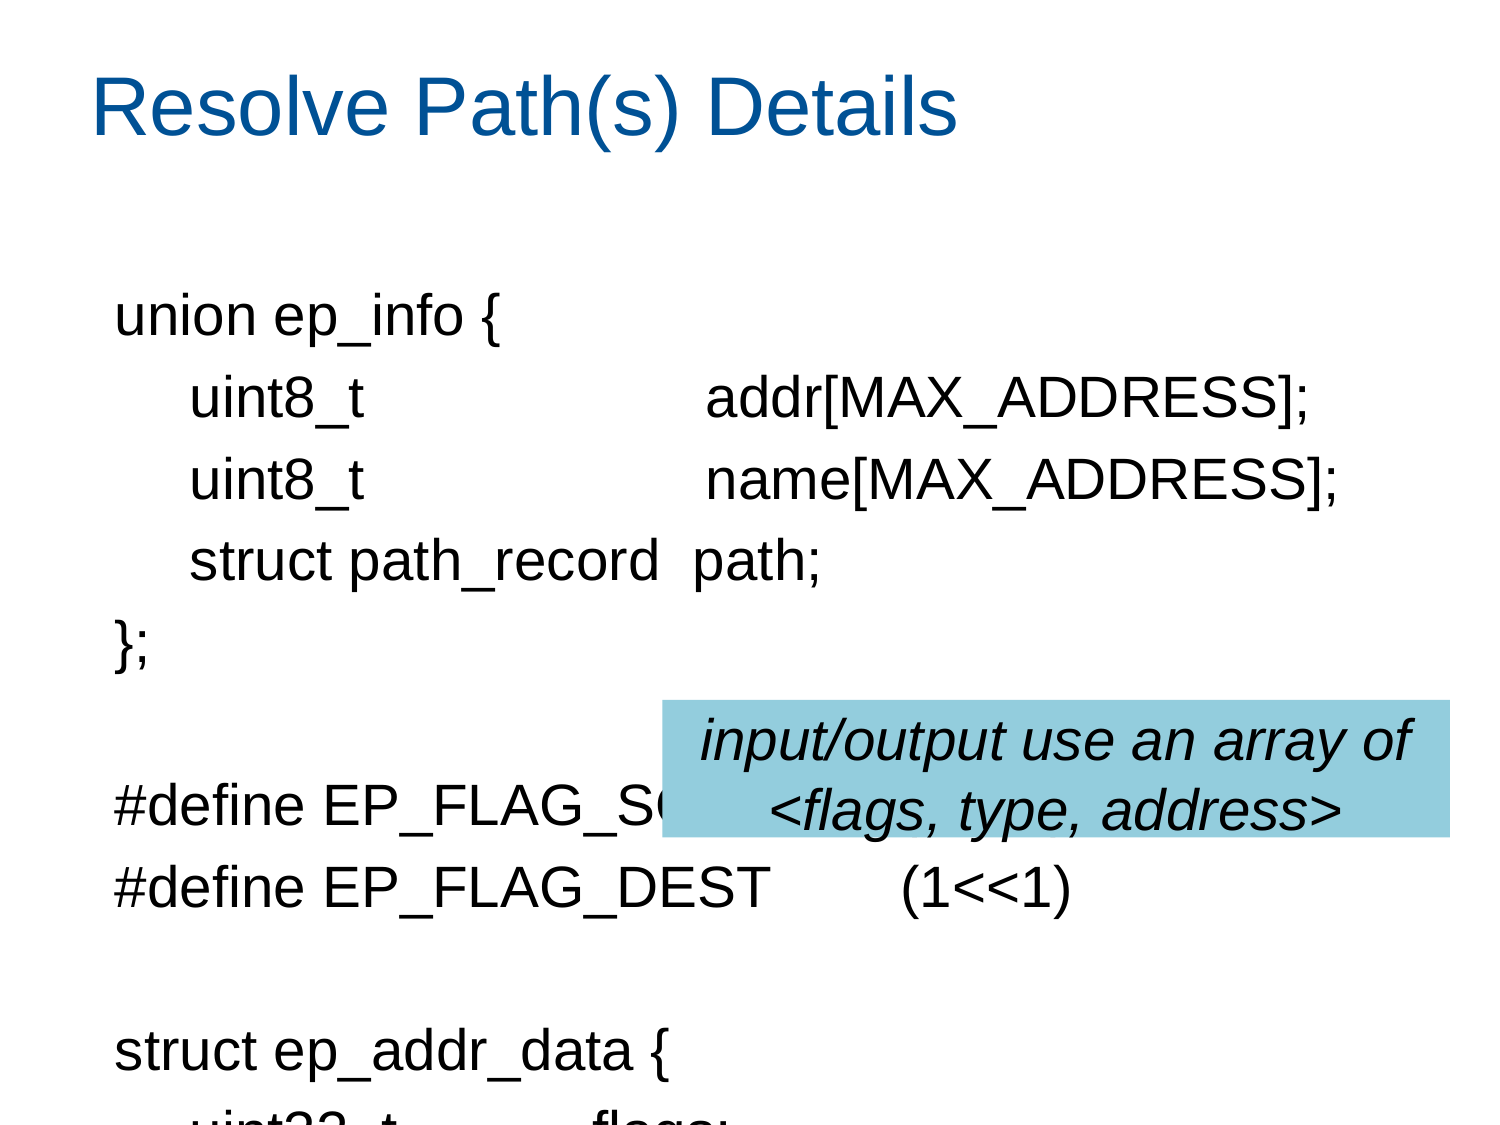

# Resolve Path(s) Details
union ep_info {
	uint8_t addr[MAX_ADDRESS];
	uint8_t name[MAX_ADDRESS];
	struct path_record path;
};
#define EP_FLAG_SOURCE (1<<0)
#define EP_FLAG_DEST (1<<1)
struct ep_addr_data {
	uint32_t flags;
	uint16_t type;
	uint16_t reserved;
	union ep_info info;
};
input/output use an array of
<flags, type, address>